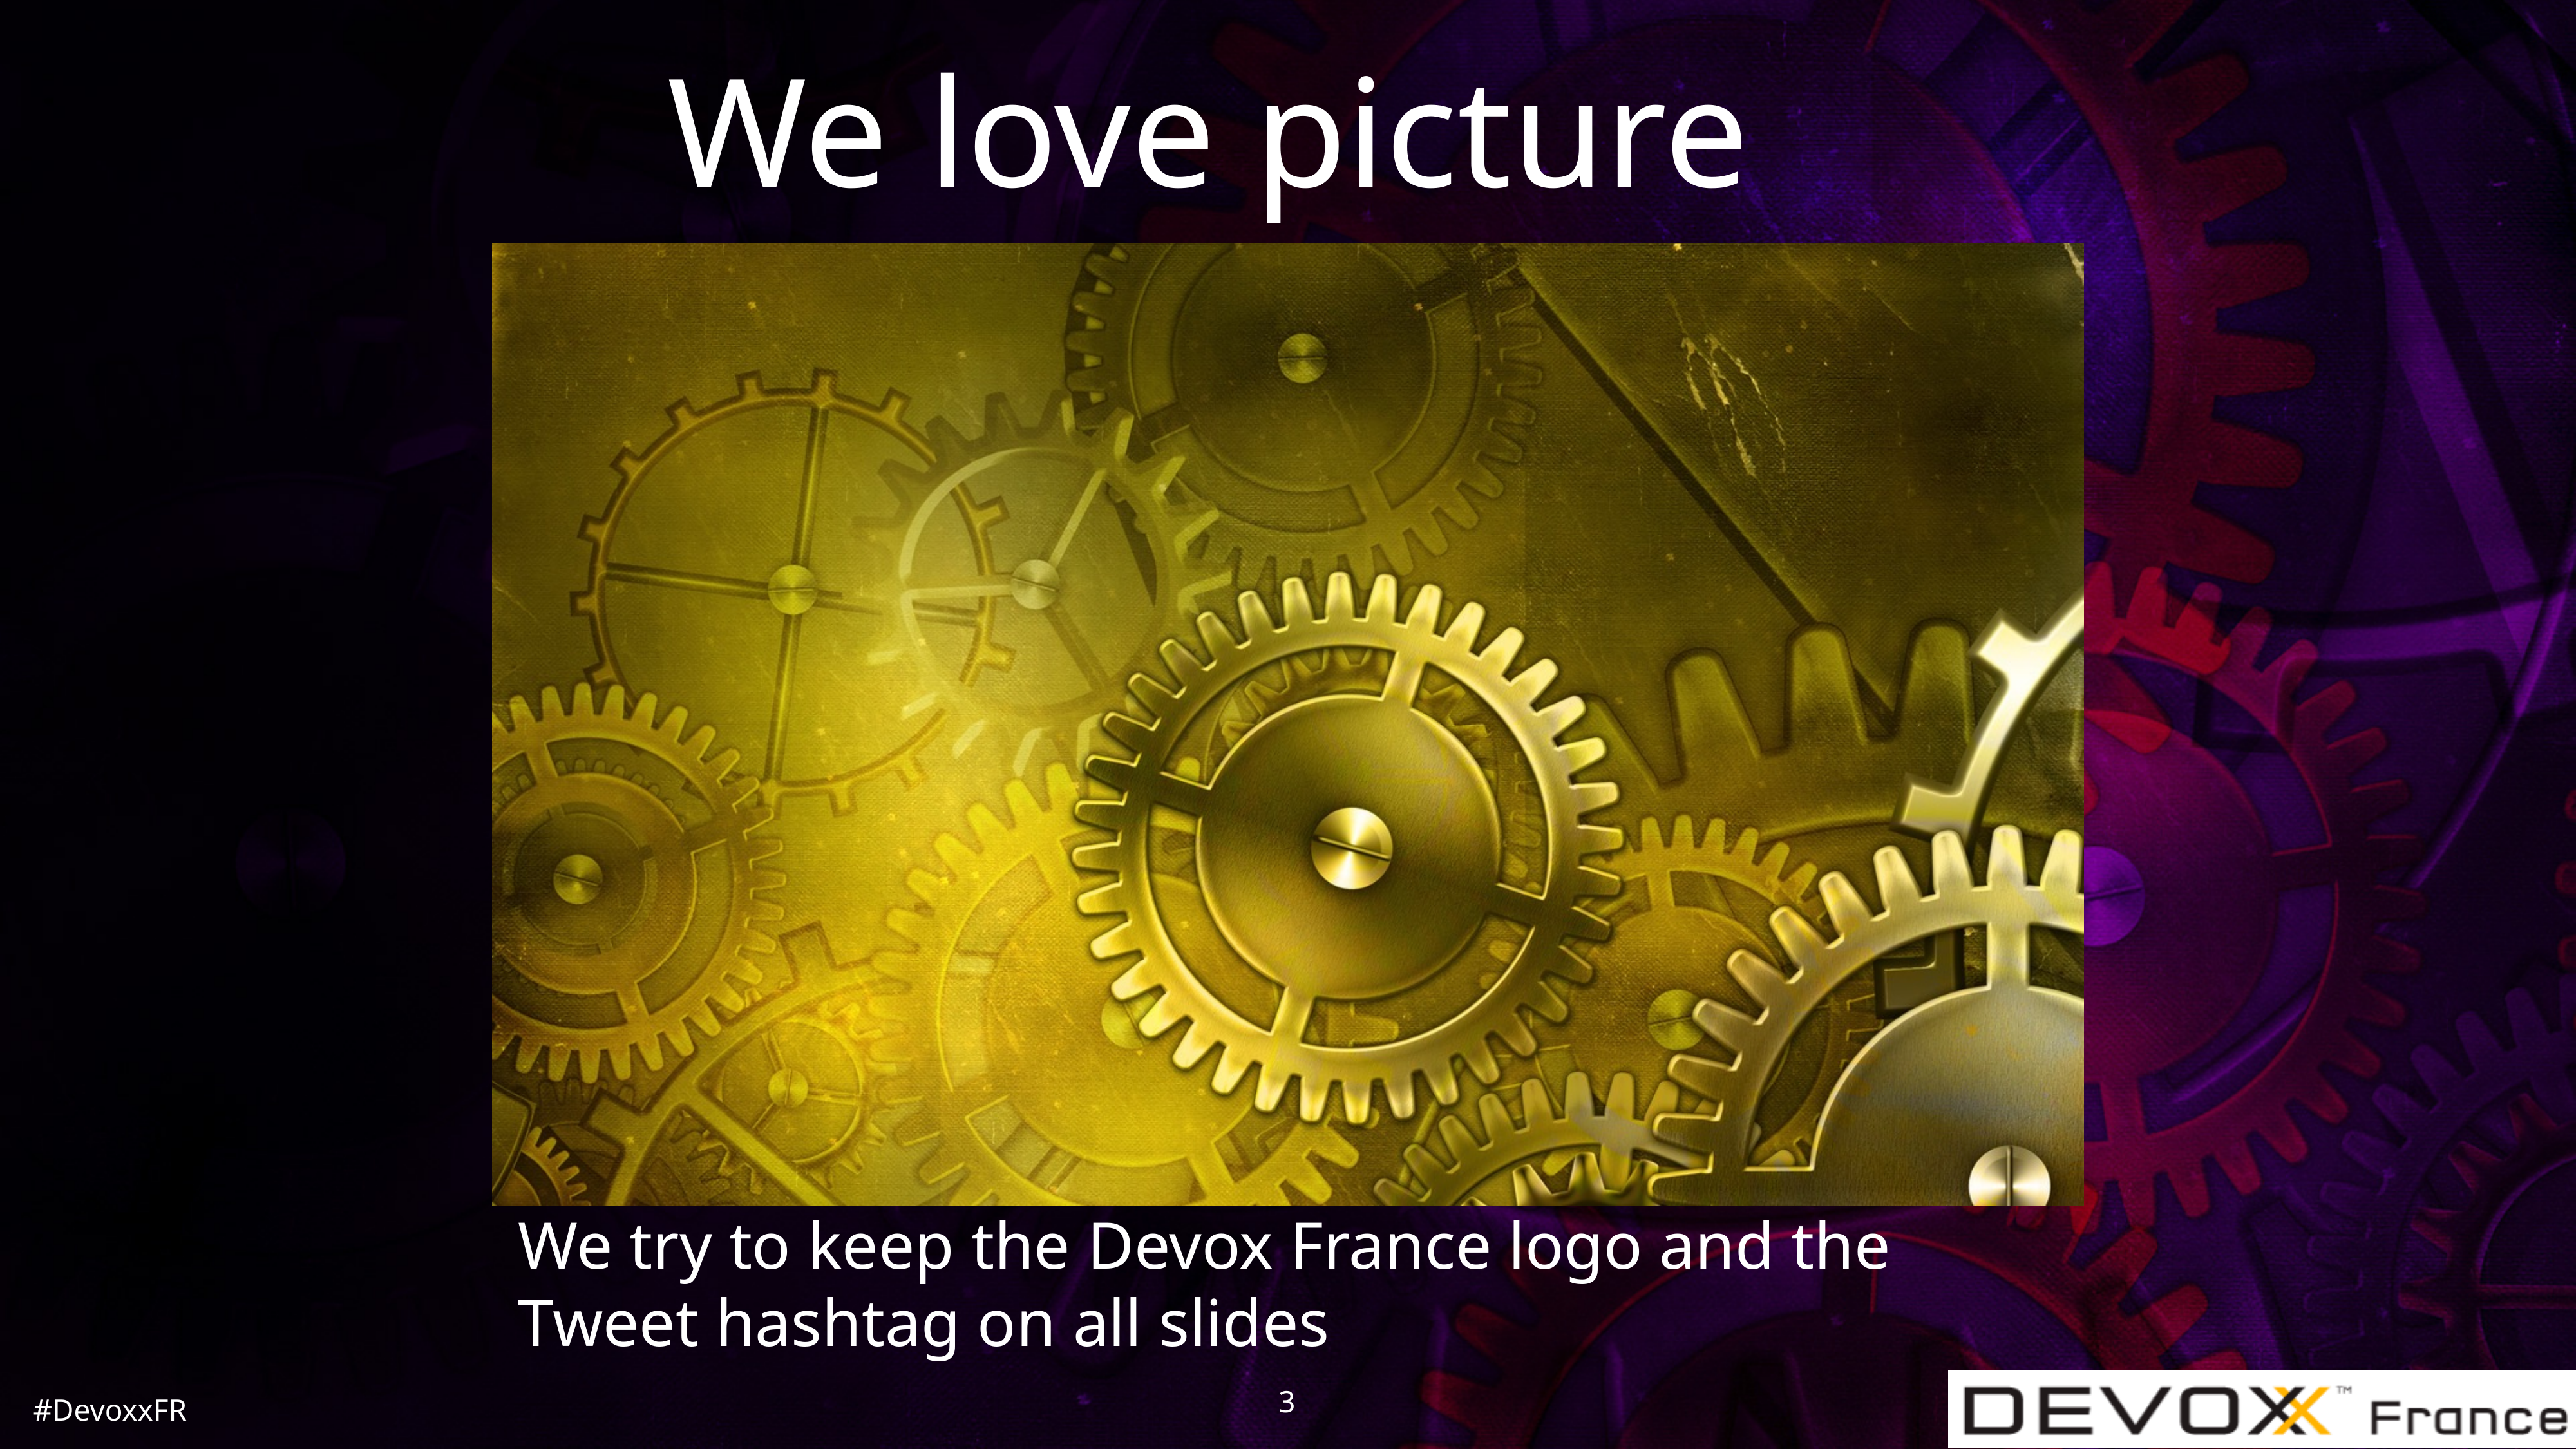

# We love picture
We try to keep the Devox France logo and the Tweet hashtag on all slides